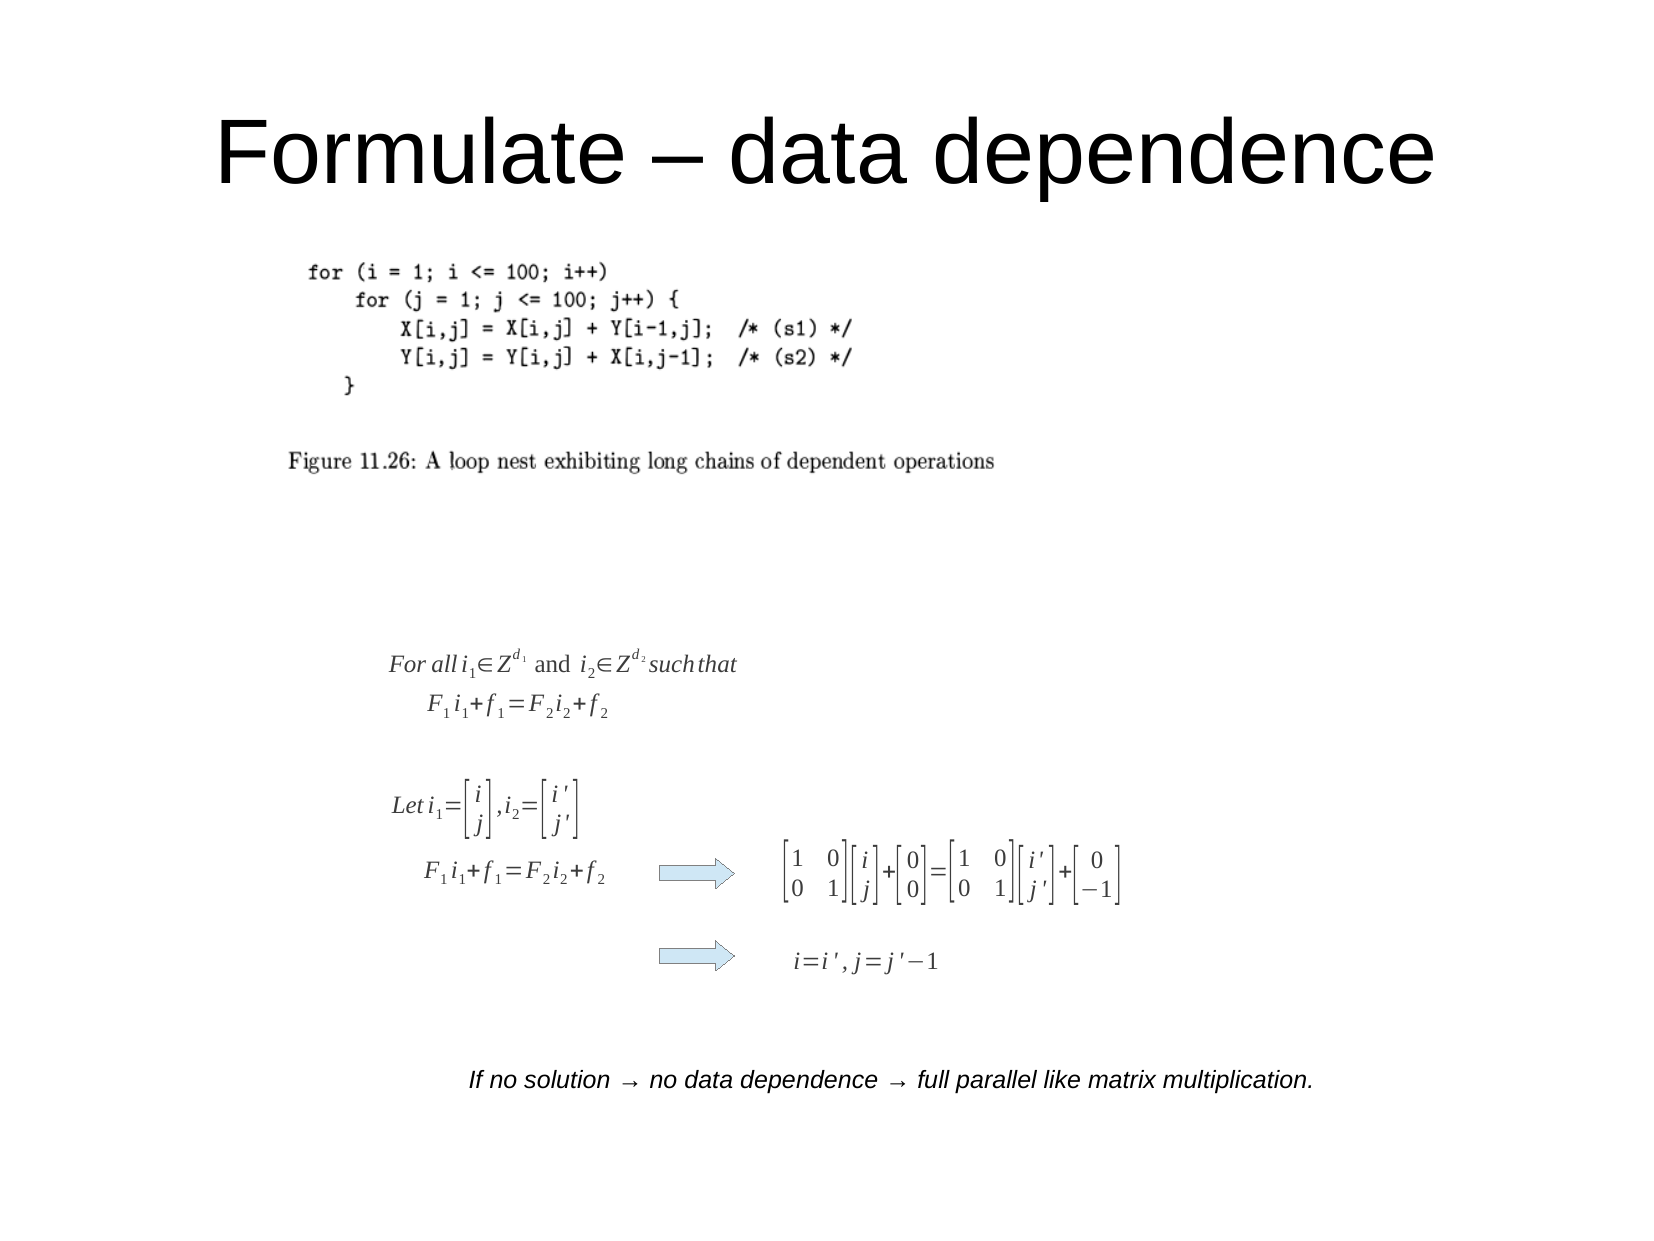

# Formulate – data dependence
If no solution → no data dependence → full parallel like matrix multiplication.